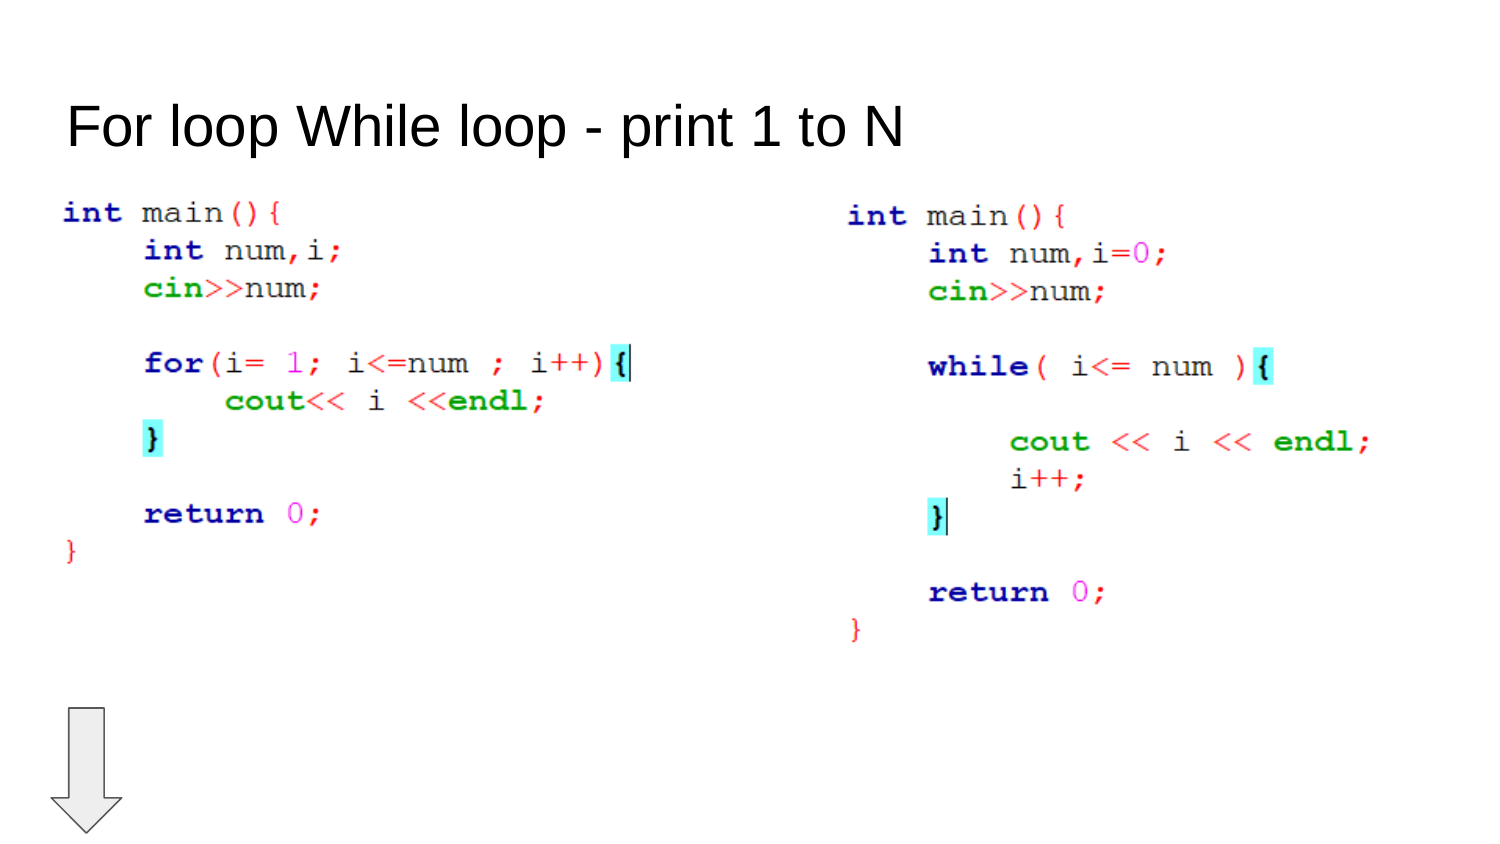

# For loop While loop - print 1 to N